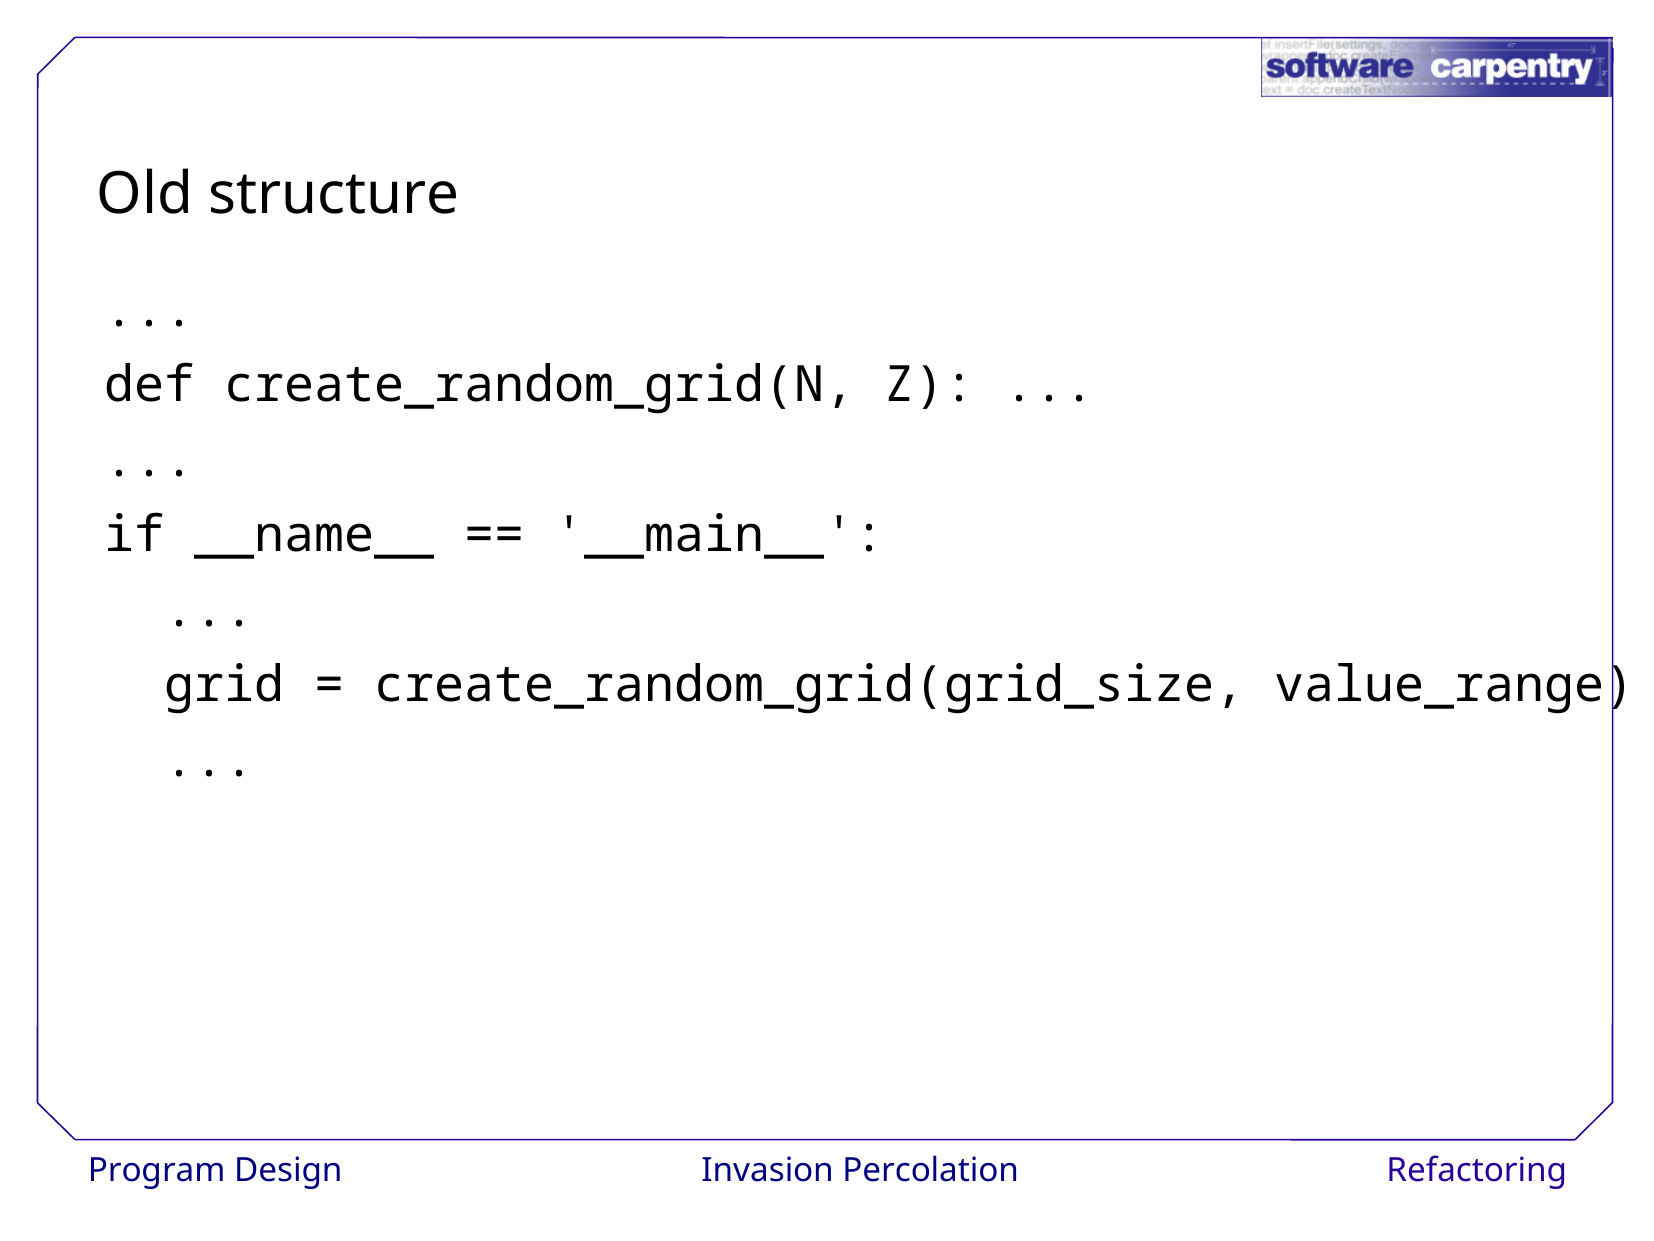

Old structure
...
def create_random_grid(N, Z): ...
...
if __name__ == '__main__':
 ...
 grid = create_random_grid(grid_size, value_range)
 ...